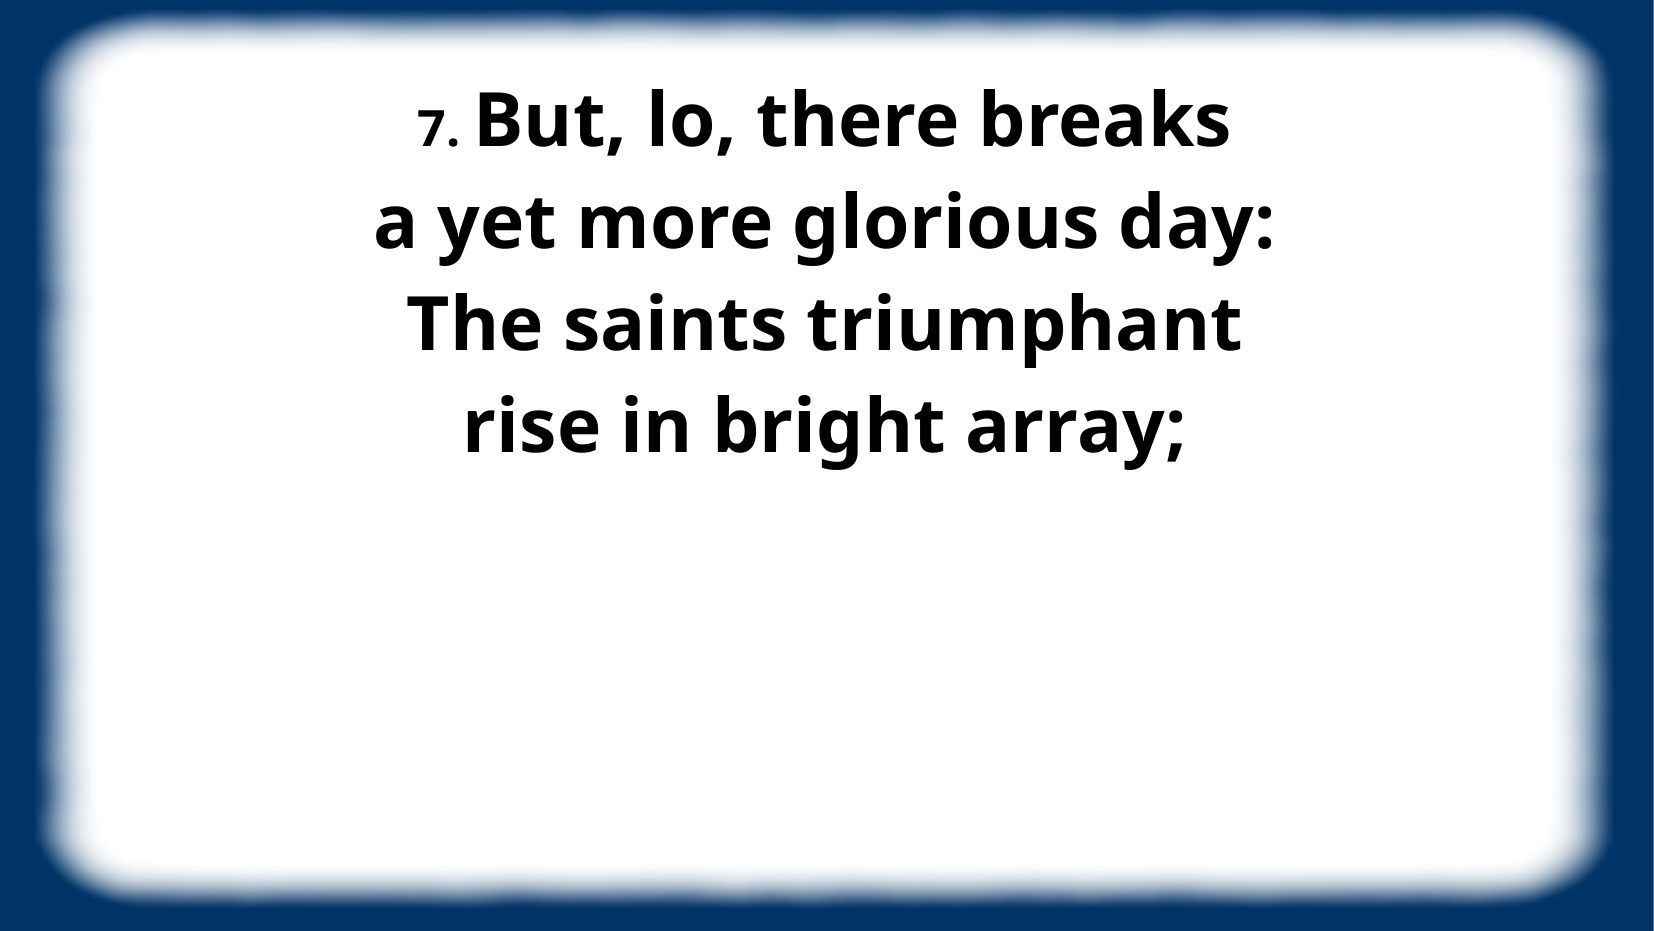

# 7. But, lo, there breaks a yet more glorious day: The saints triumphant rise in bright array;